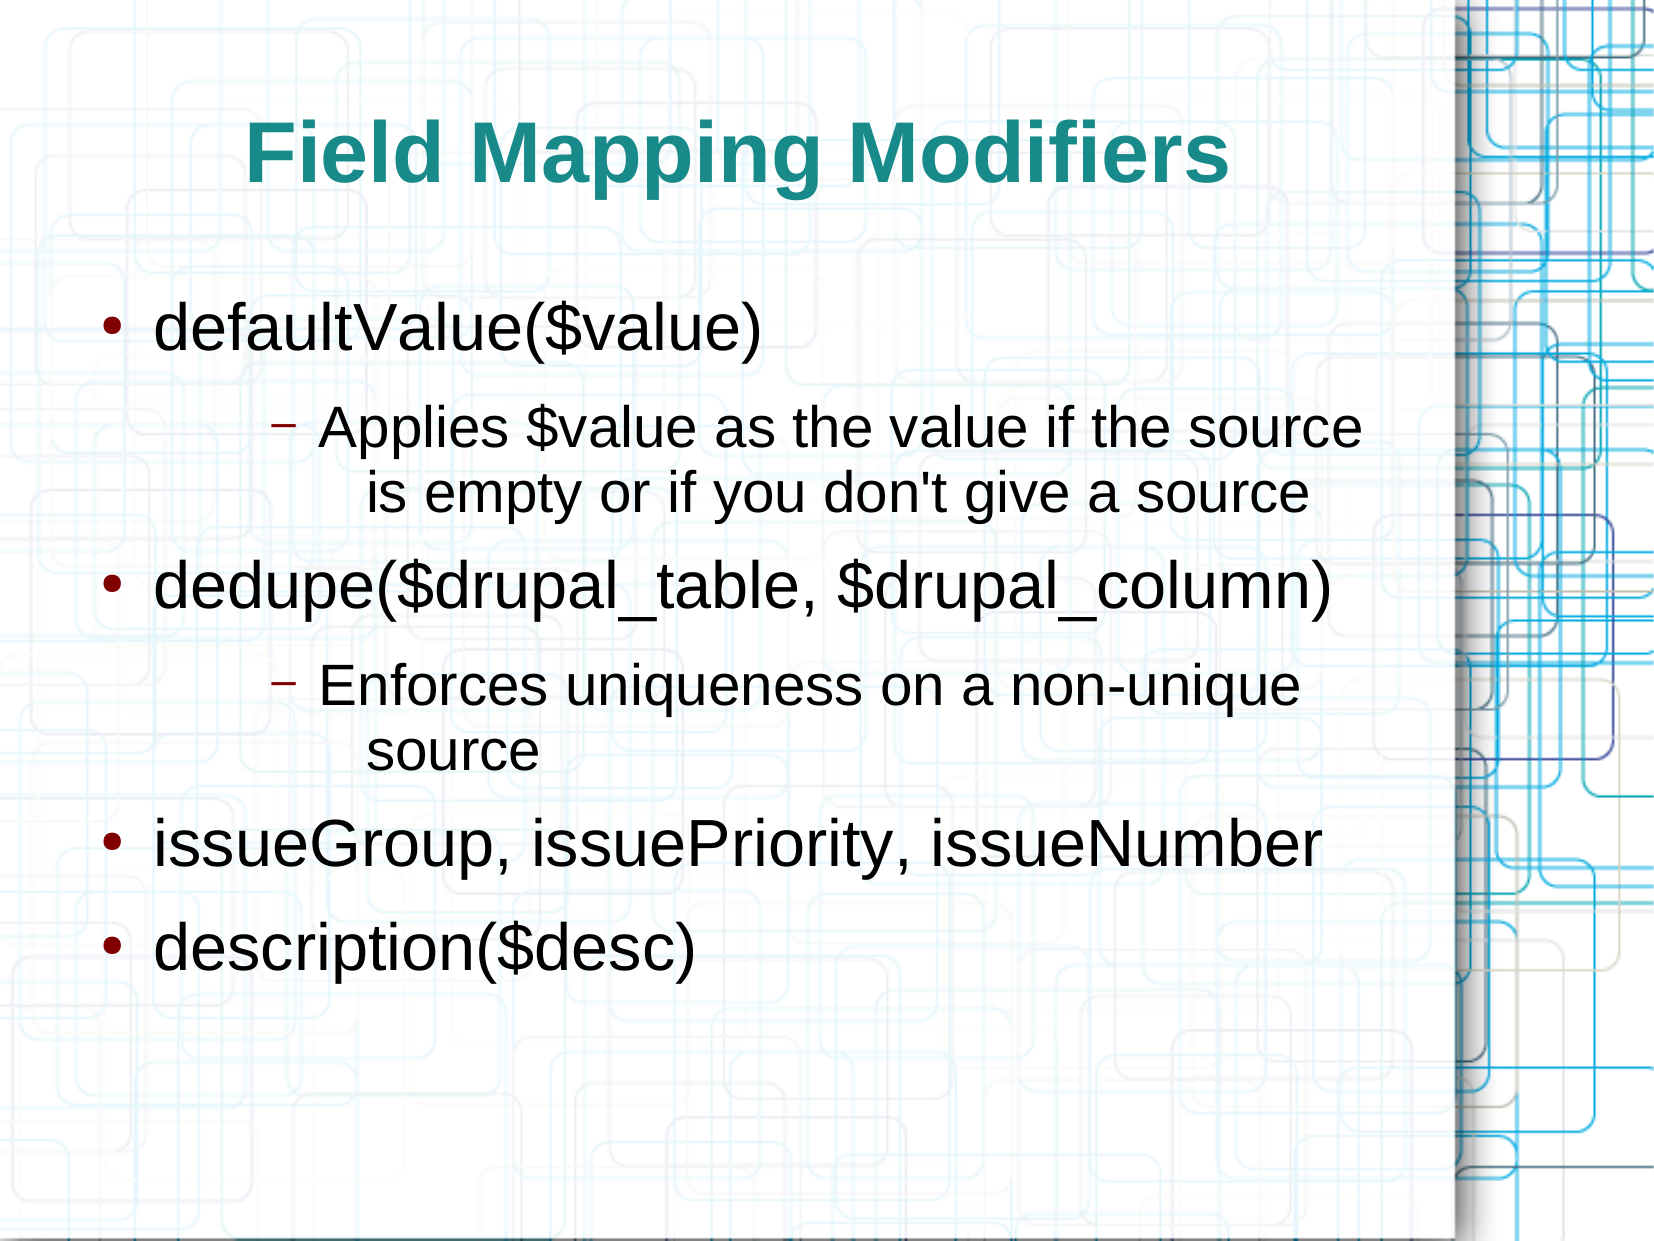

# Field Mapping Modifiers
defaultValue($value)
Applies $value as the value if the source is empty or if you don't give a source
dedupe($drupal_table, $drupal_column)
Enforces uniqueness on a non-unique source
issueGroup, issuePriority, issueNumber
description($desc)